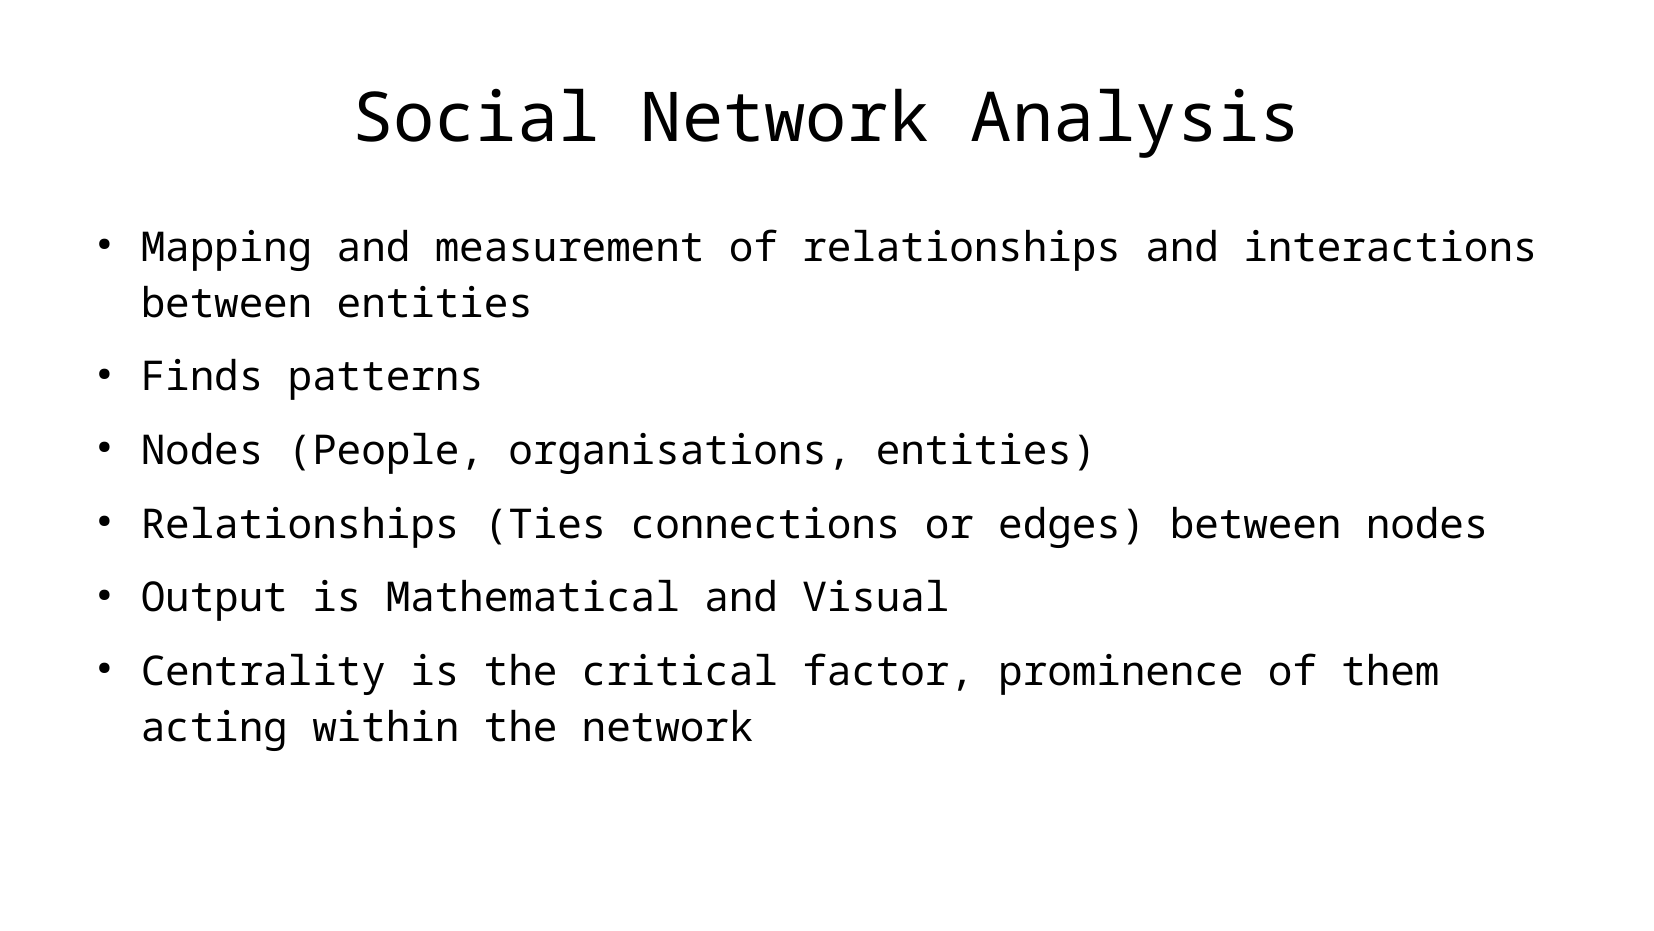

# Social Network Analysis
Mapping and measurement of relationships and interactions between entities
Finds patterns
Nodes (People, organisations, entities)
Relationships (Ties connections or edges) between nodes
Output is Mathematical and Visual
Centrality is the critical factor, prominence of them acting within the network